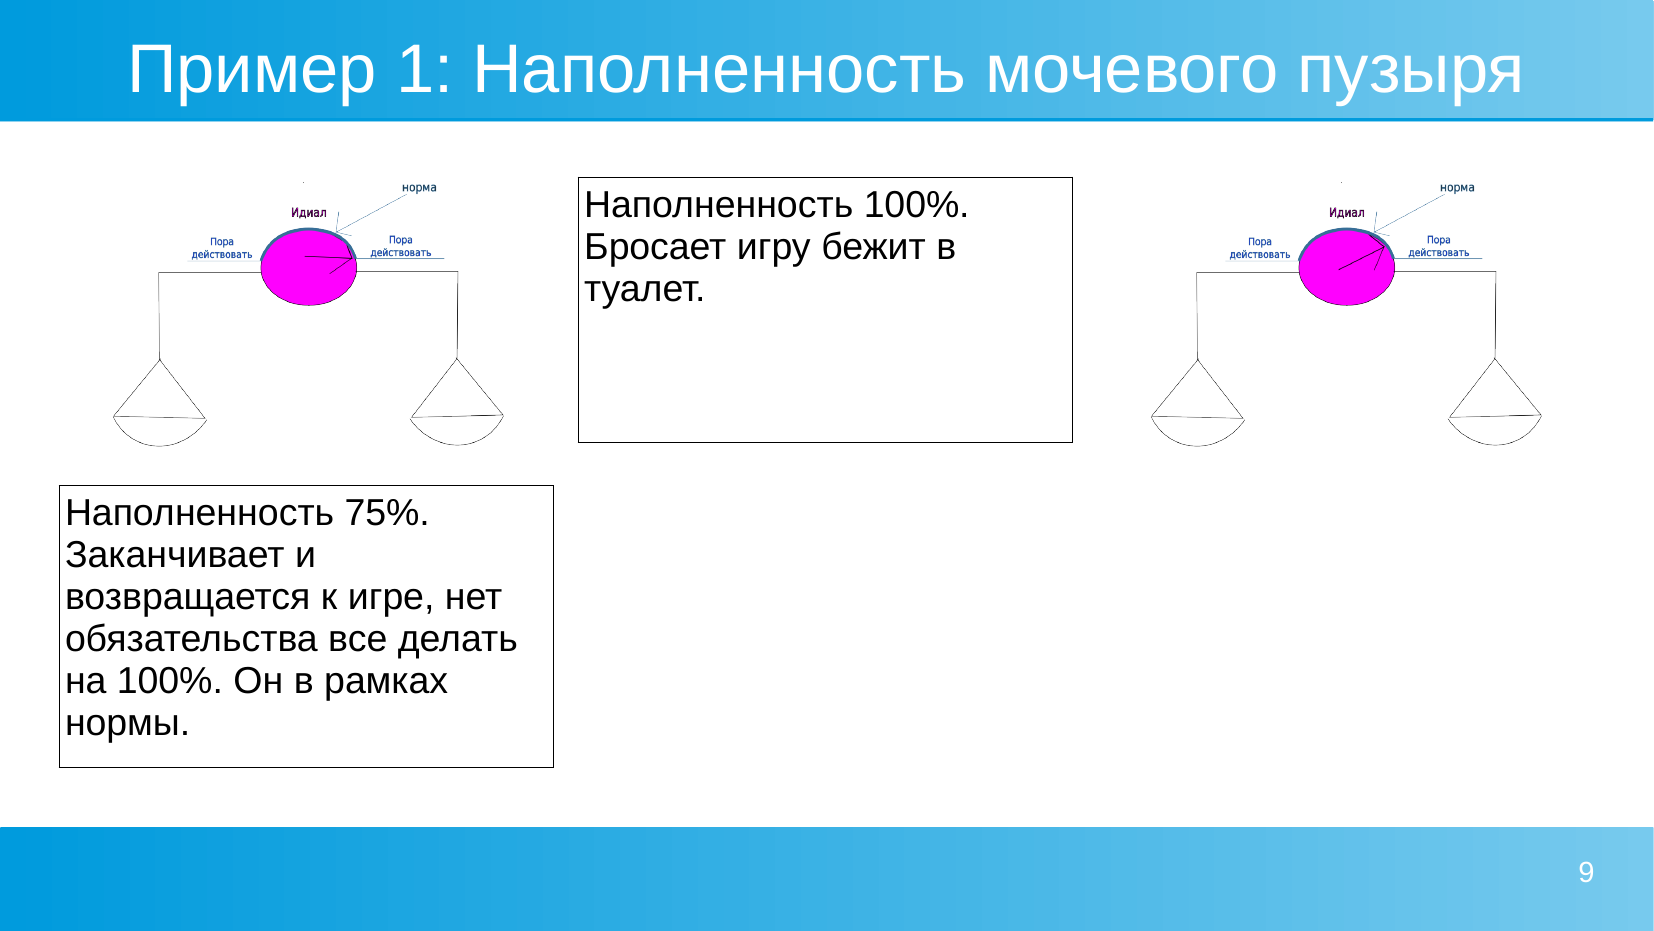

# Пример 1: Наполненность мочевого пузыря
| Наполненность 100%. Бросает игру бежит в туалет. |
| --- |
| Наполненность 75%. Заканчивает и возвращается к игре, нет обязательства все делать на 100%. Он в рамках нормы. |
| --- |
9